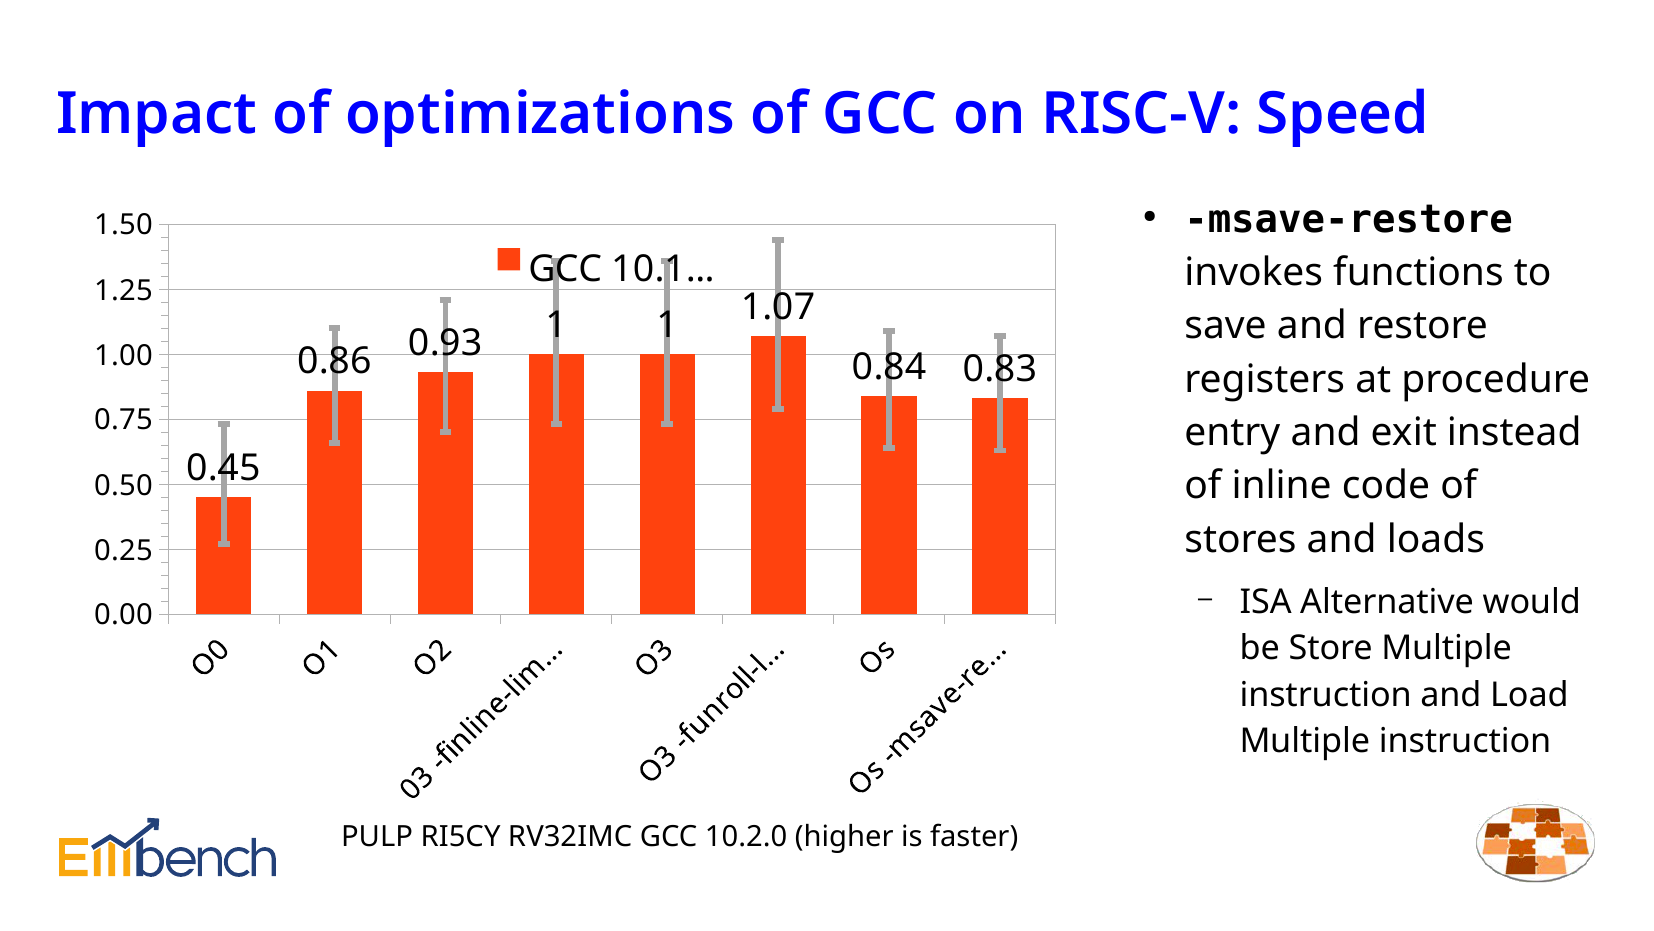

# Impact of optimizations of GCC on RISC-V: Speed
### Chart
| Category | GCC 10.1.0 -Os |
|---|---|
| O0 | 0.45 |
| O1 | 0.86 |
| O2 | 0.93 |
| 03 -finline-limit=50 | 1.0 |
| O3 | 1.0 |
| O3 -funroll-loops | 1.07 |
| Os | 0.84 |
| Os -msave-restore | 0.83 |-msave-restore invokes functions to save and restore registers at procedure entry and exit instead of inline code of stores and loads
ISA Alternative would be Store Multiple instruction and Load Multiple instruction
PULP RI5CY RV32IMC GCC 10.2.0 (higher is faster)